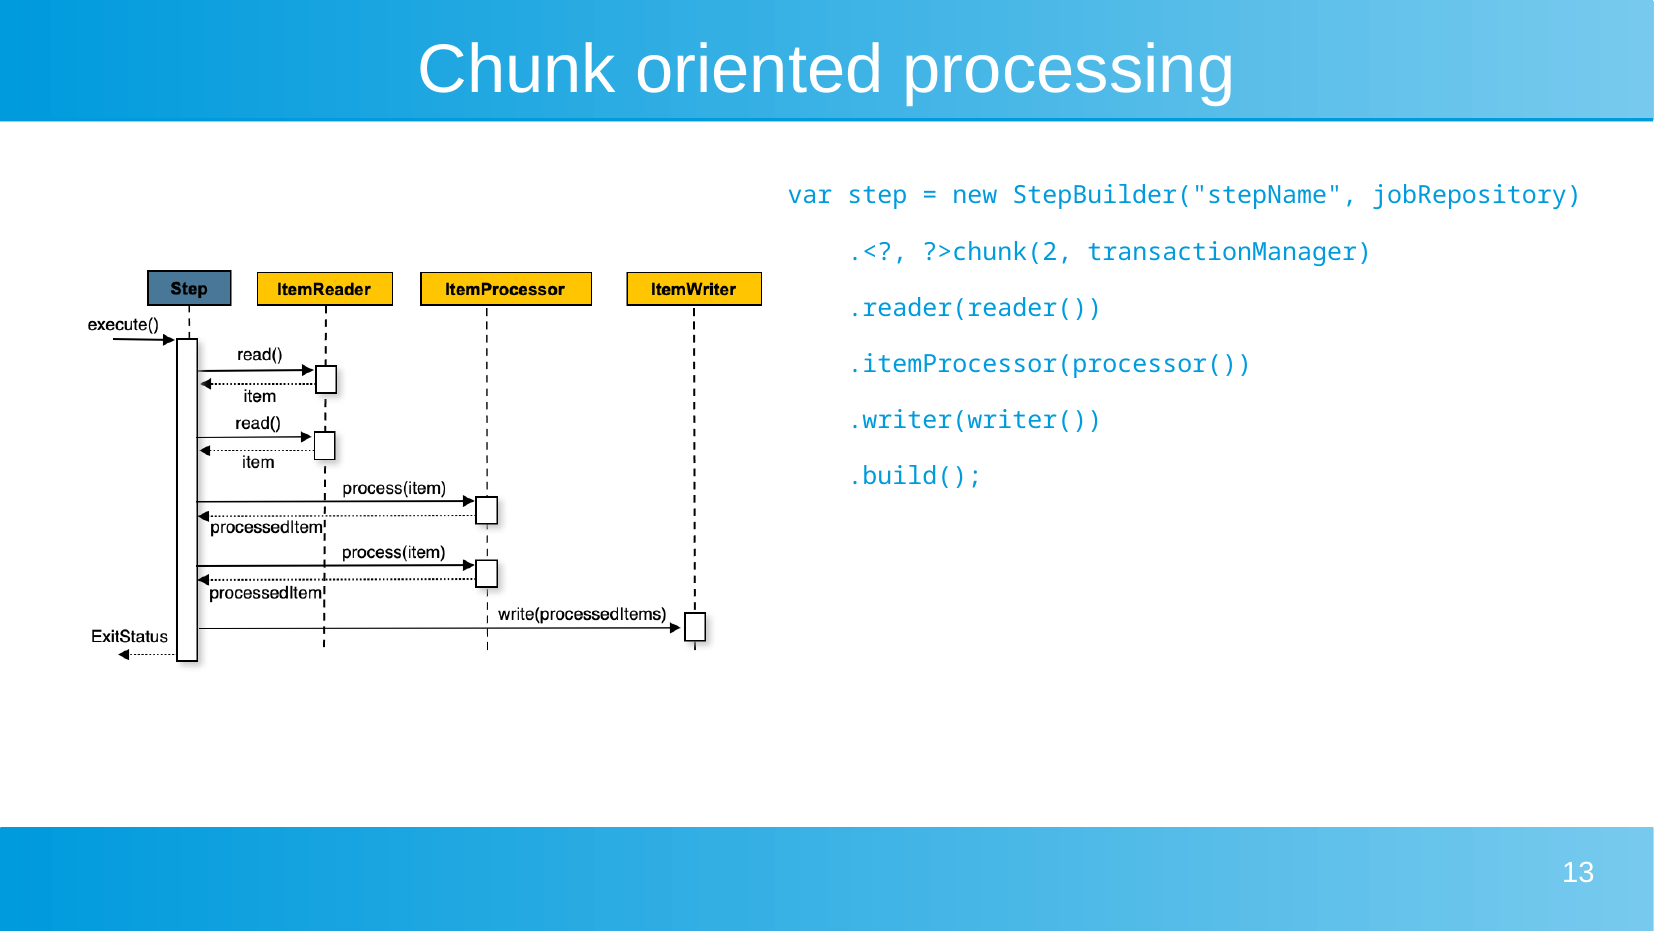

# Chunk oriented processing
var step = new StepBuilder("stepName", jobRepository)
 .<?, ?>chunk(2, transactionManager)
 .reader(reader())
 .itemProcessor(processor())
 .writer(writer())
 .build();
13